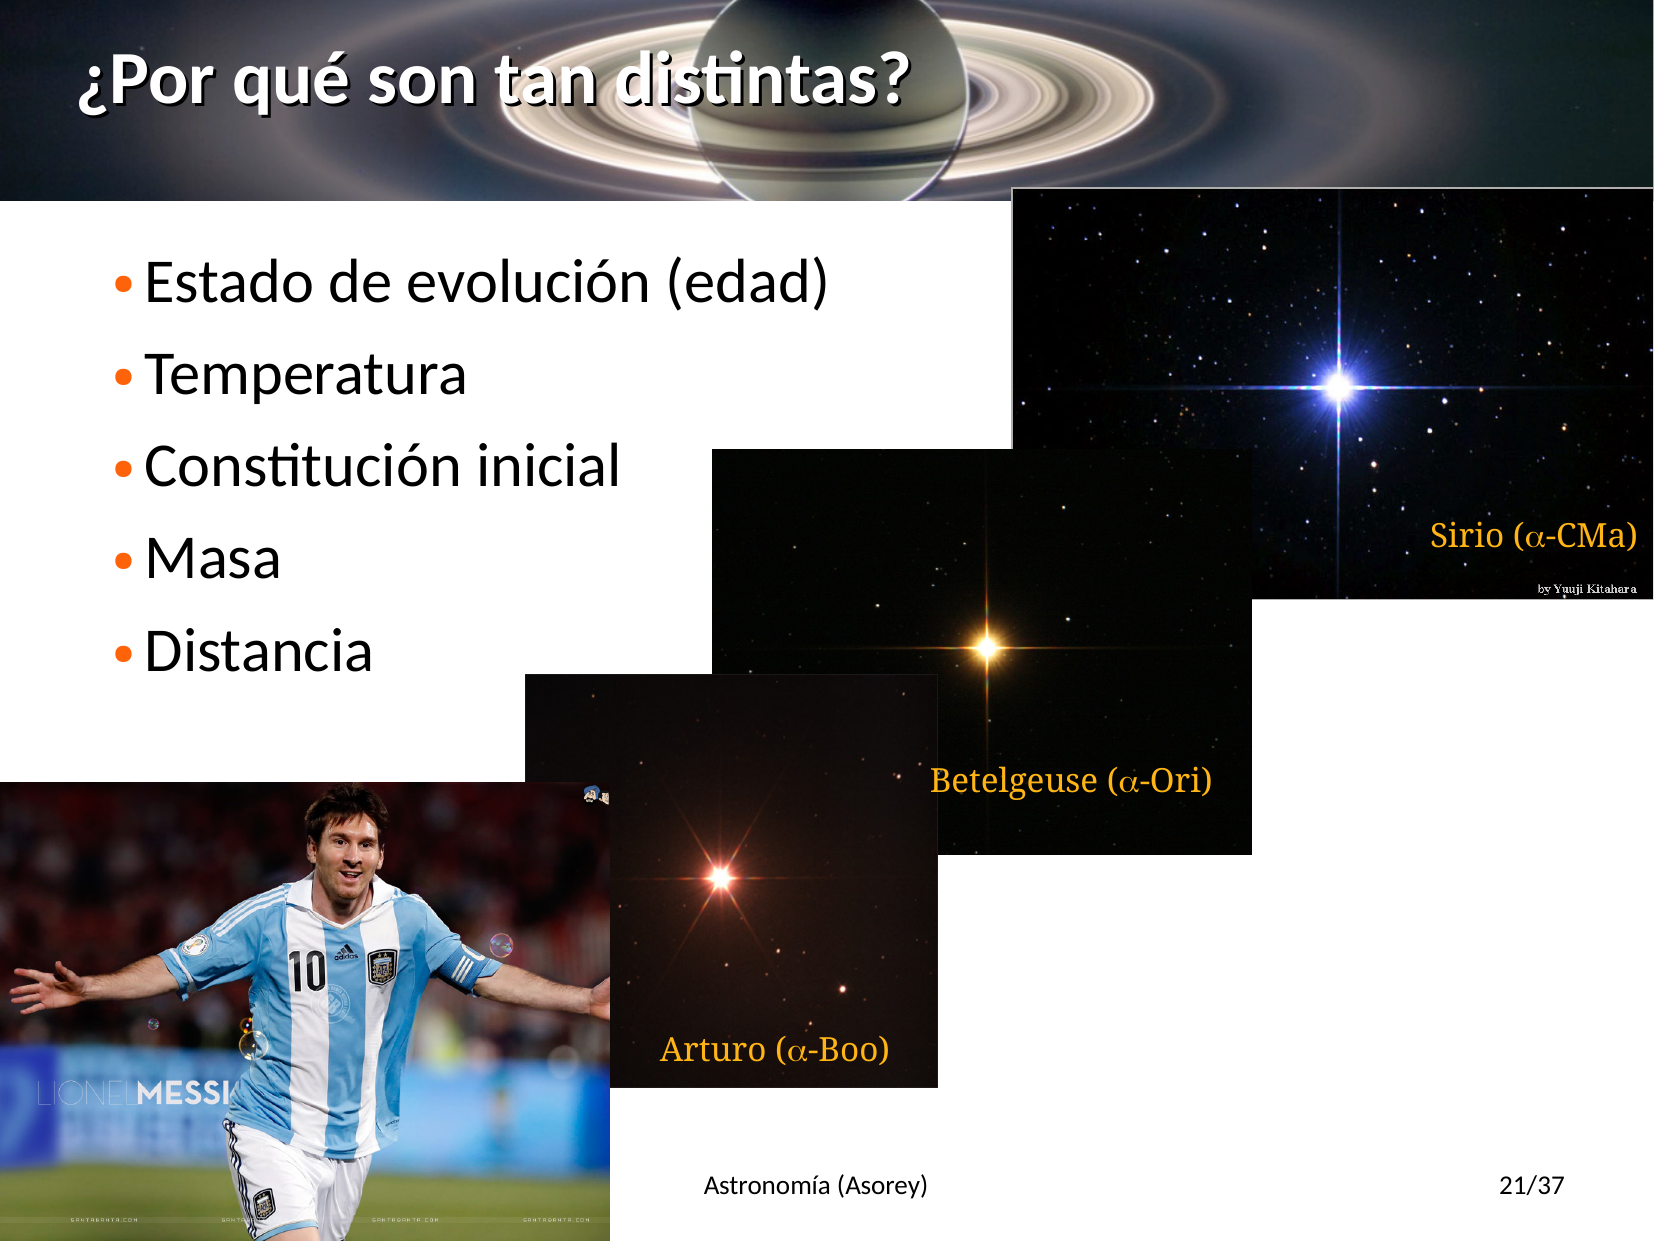

# ¿Por qué son tan distintas?
Estado de evolución (edad)
Temperatura
Constitución inicial
Masa
Distancia
Sirio (a-CMa)
Betelgeuse (a-Ori)
Arturo (a-Boo)
Astronomía (Asorey)
21